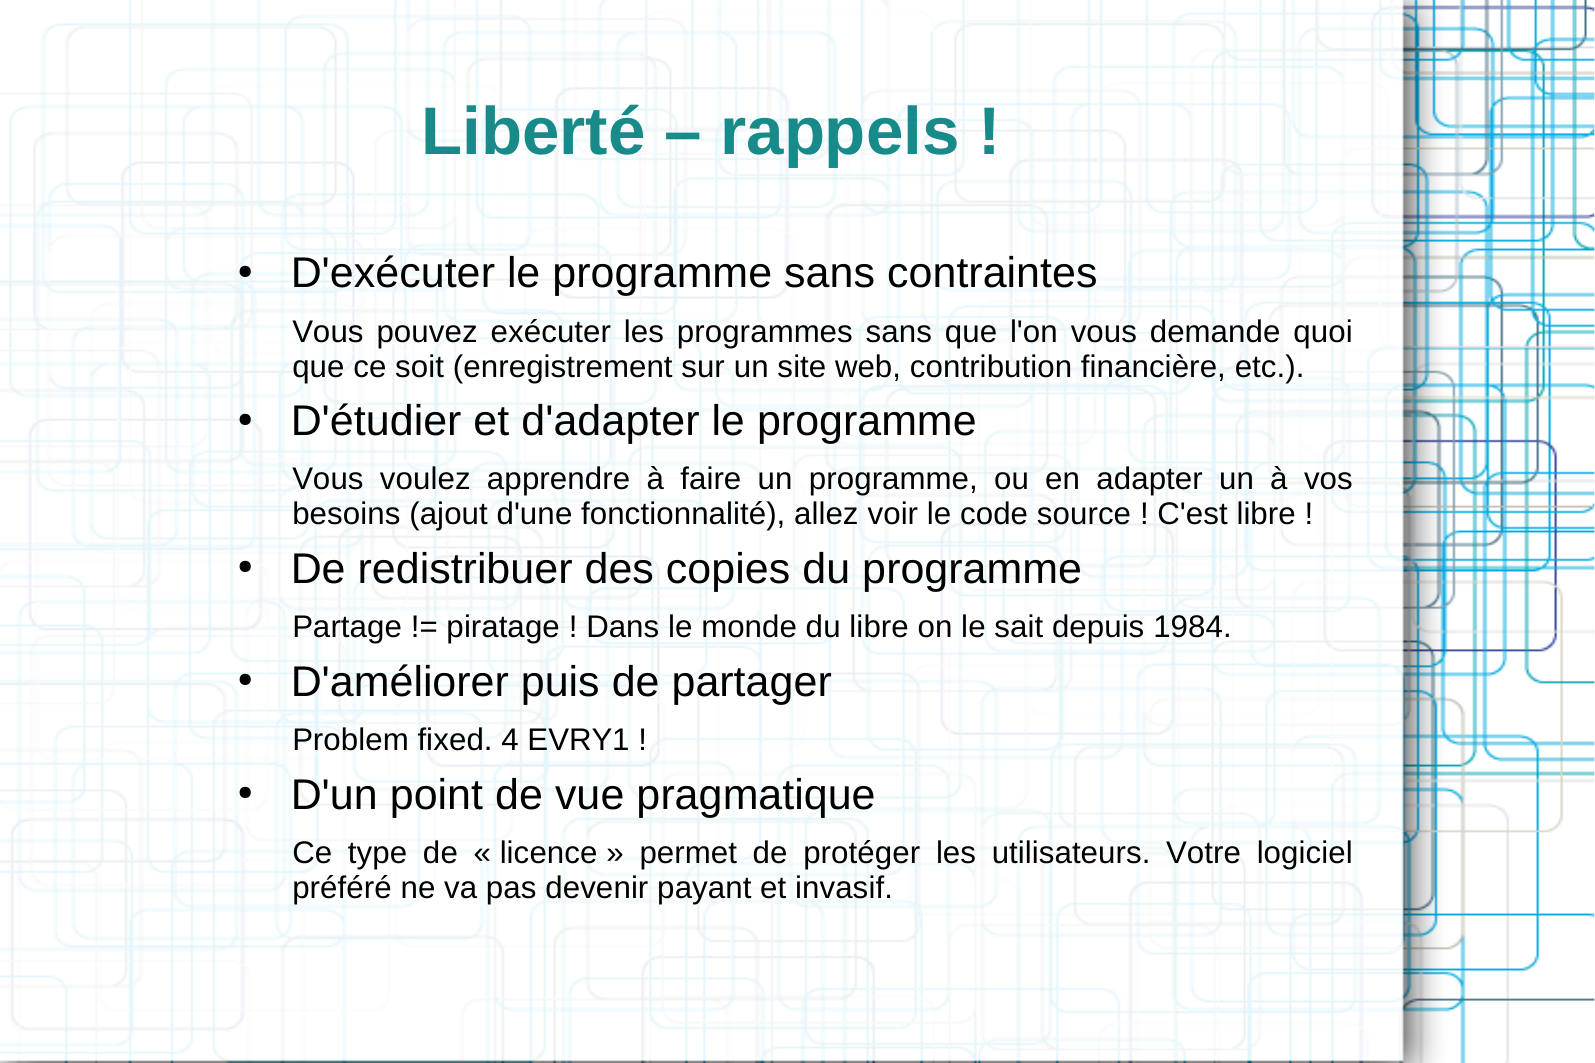

# Liberté – rappels !
D'exécuter le programme sans contraintes
Vous pouvez exécuter les programmes sans que l'on vous demande quoi que ce soit (enregistrement sur un site web, contribution financière, etc.).
D'étudier et d'adapter le programme
Vous voulez apprendre à faire un programme, ou en adapter un à vos besoins (ajout d'une fonctionnalité), allez voir le code source ! C'est libre !
De redistribuer des copies du programme
Partage != piratage ! Dans le monde du libre on le sait depuis 1984.
D'améliorer puis de partager
Problem fixed. 4 EVRY1 !
D'un point de vue pragmatique
Ce type de « licence » permet de protéger les utilisateurs. Votre logiciel préféré ne va pas devenir payant et invasif.